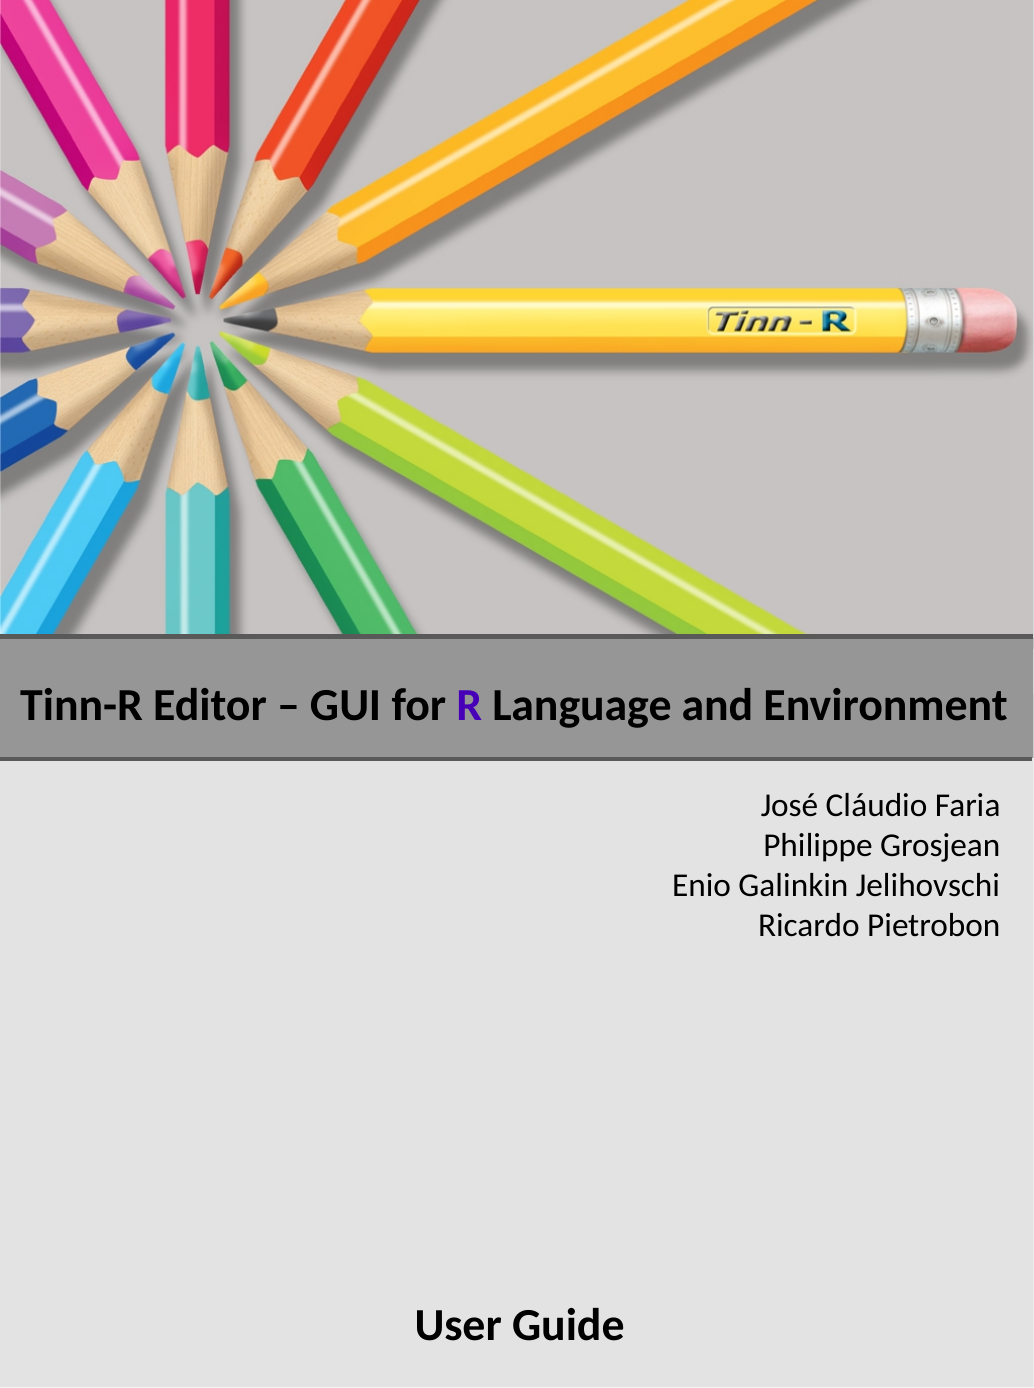

Tinn-R Editor – GUI for R Language and Environment
José Cláudio Faria
Philippe Grosjean
Enio Galinkin Jelihovschi
Ricardo Pietrobon
User Guide